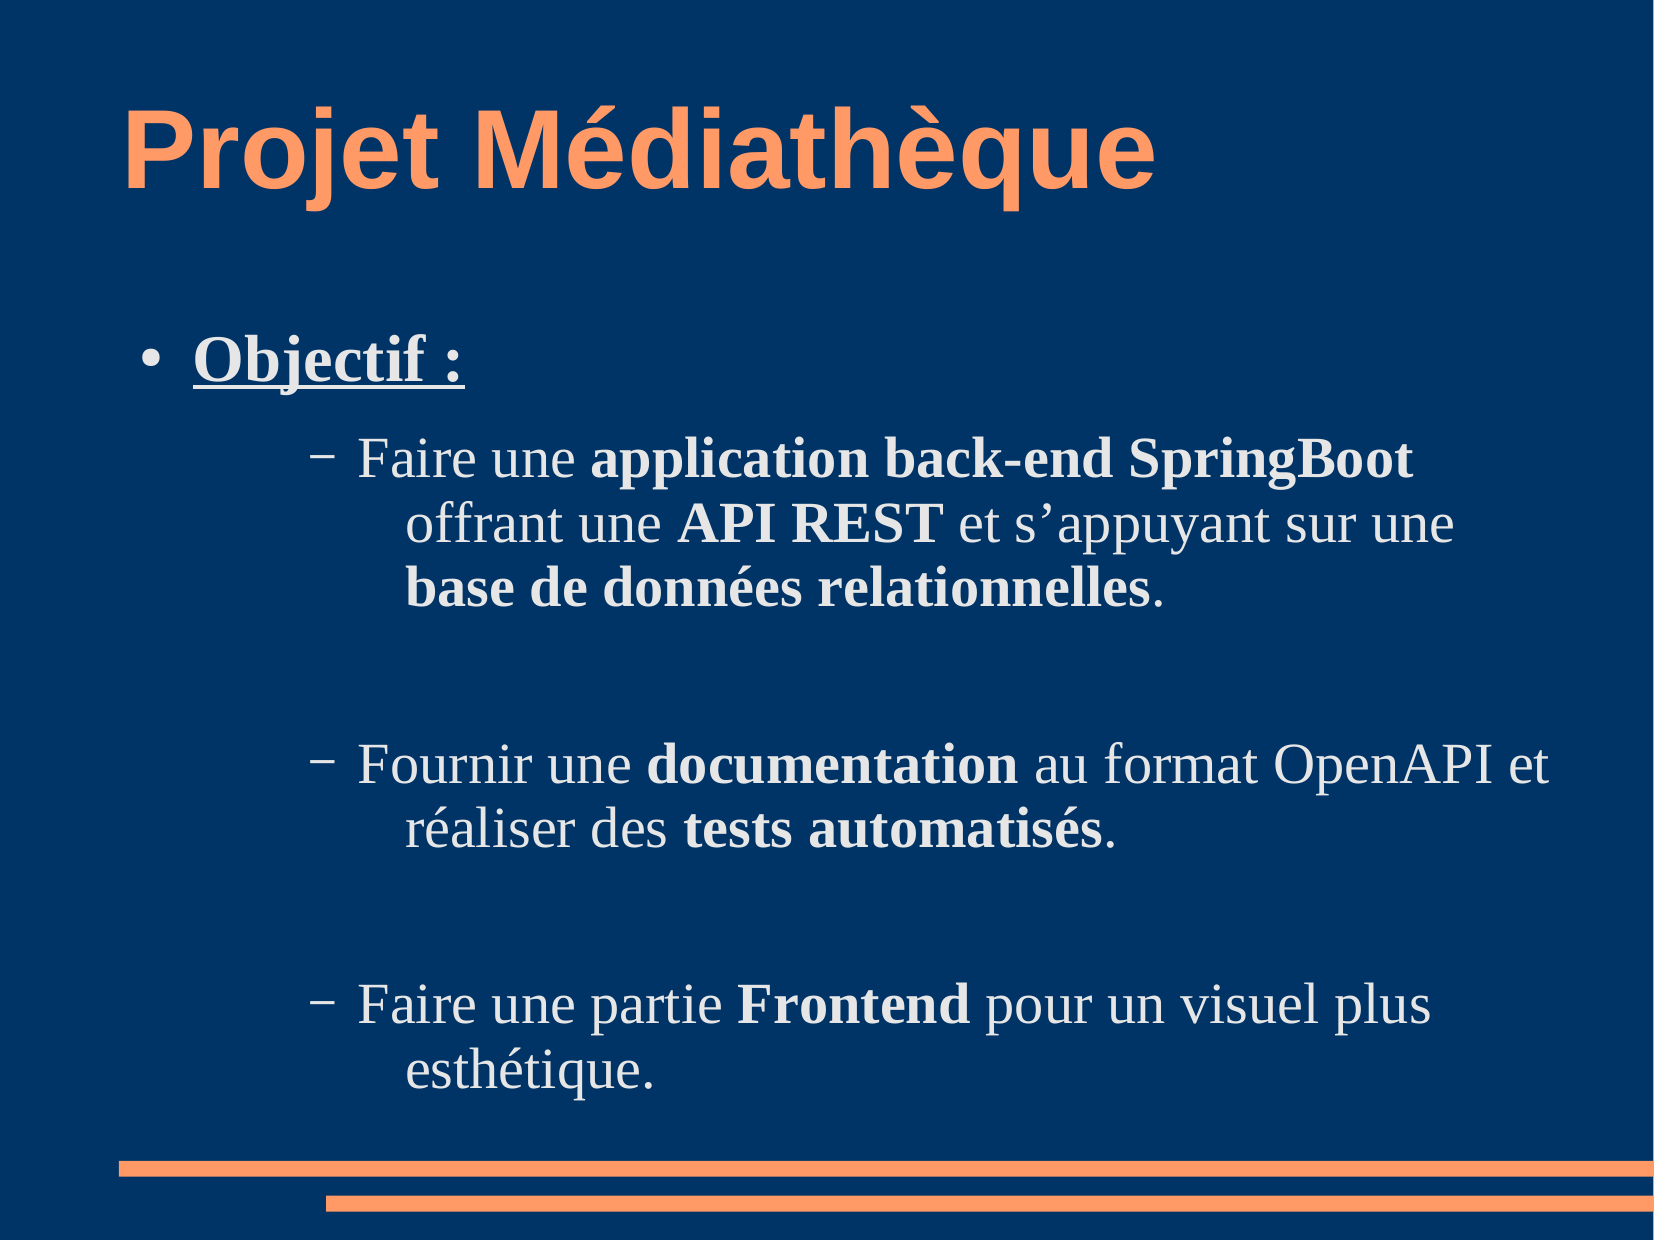

# Projet Médiathèque
Objectif :
Faire une application back-end SpringBoot offrant une API REST et s’appuyant sur une base de données relationnelles.
Fournir une documentation au format OpenAPI et réaliser des tests automatisés.
Faire une partie Frontend pour un visuel plus esthétique.